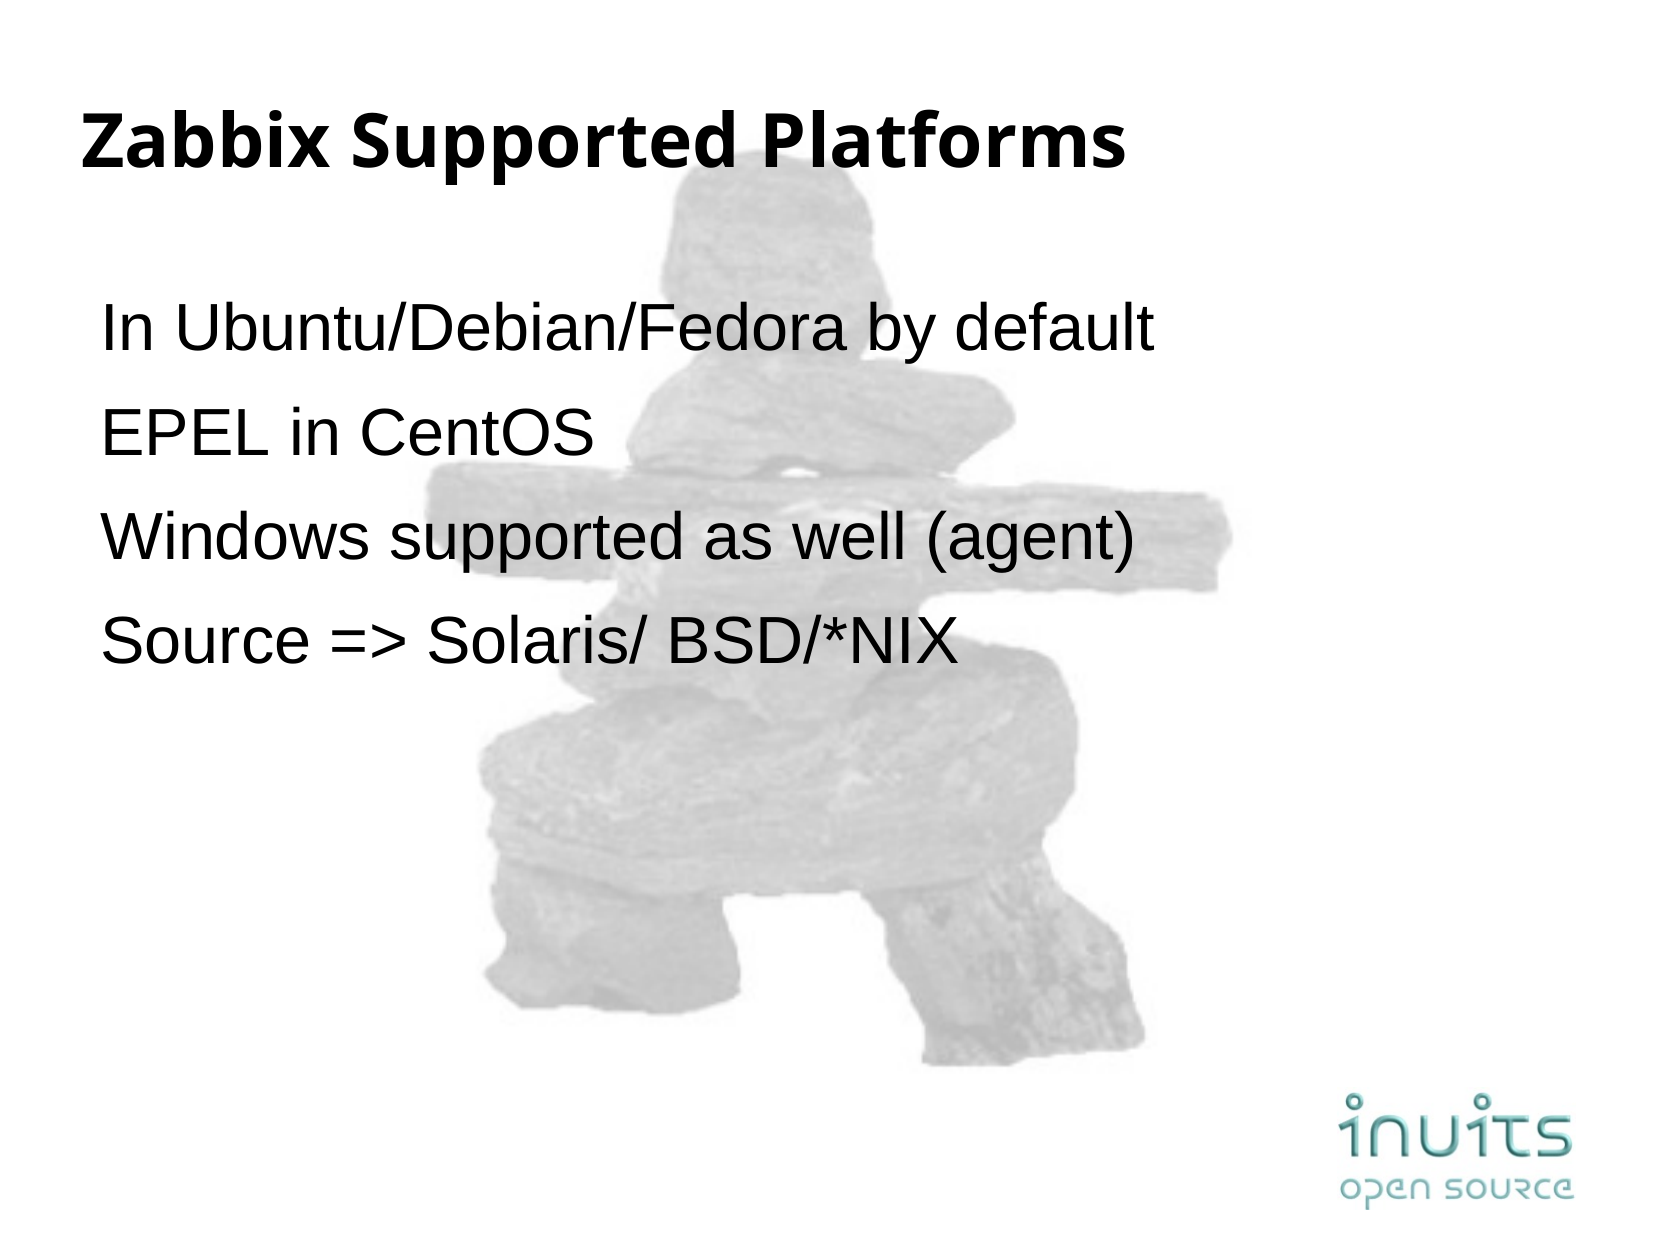

# Zabbix Supported Platforms
In Ubuntu/Debian/Fedora by default
EPEL in CentOS
Windows supported as well (agent)
Source => Solaris/ BSD/*NIX
35